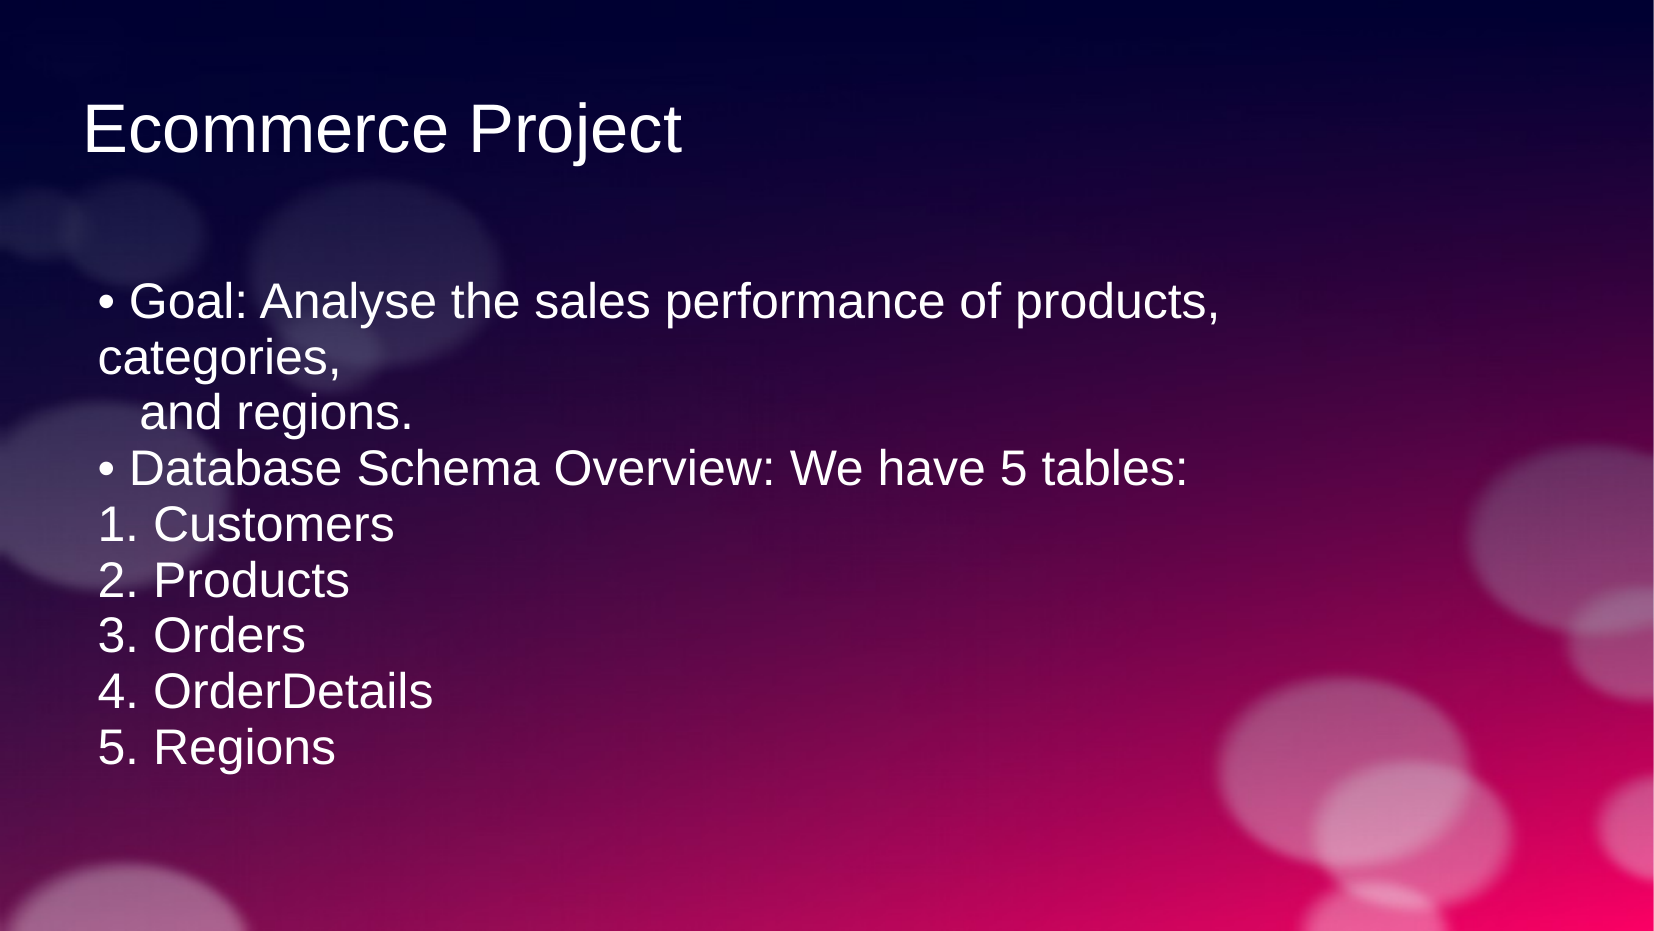

# Ecommerce Project
• Goal: Analyse the sales performance of products, categories,
 and regions.
• Database Schema Overview: We have 5 tables:
1. Customers
2. Products
3. Orders
4. OrderDetails
5. Regions